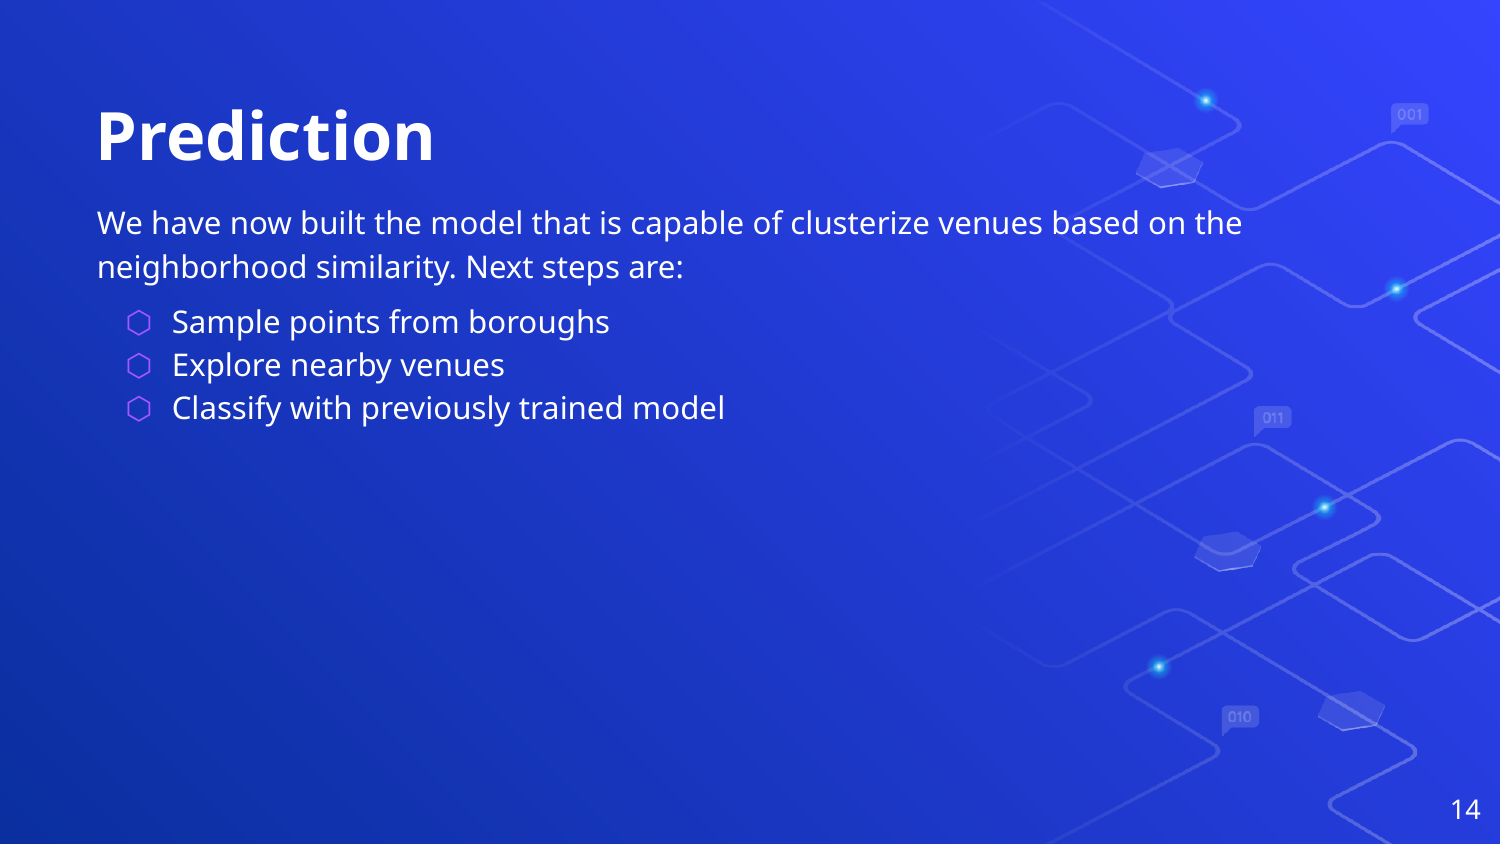

Prediction
We have now built the model that is capable of clusterize venues based on the neighborhood similarity. Next steps are:
Sample points from boroughs
Explore nearby venues
Classify with previously trained model